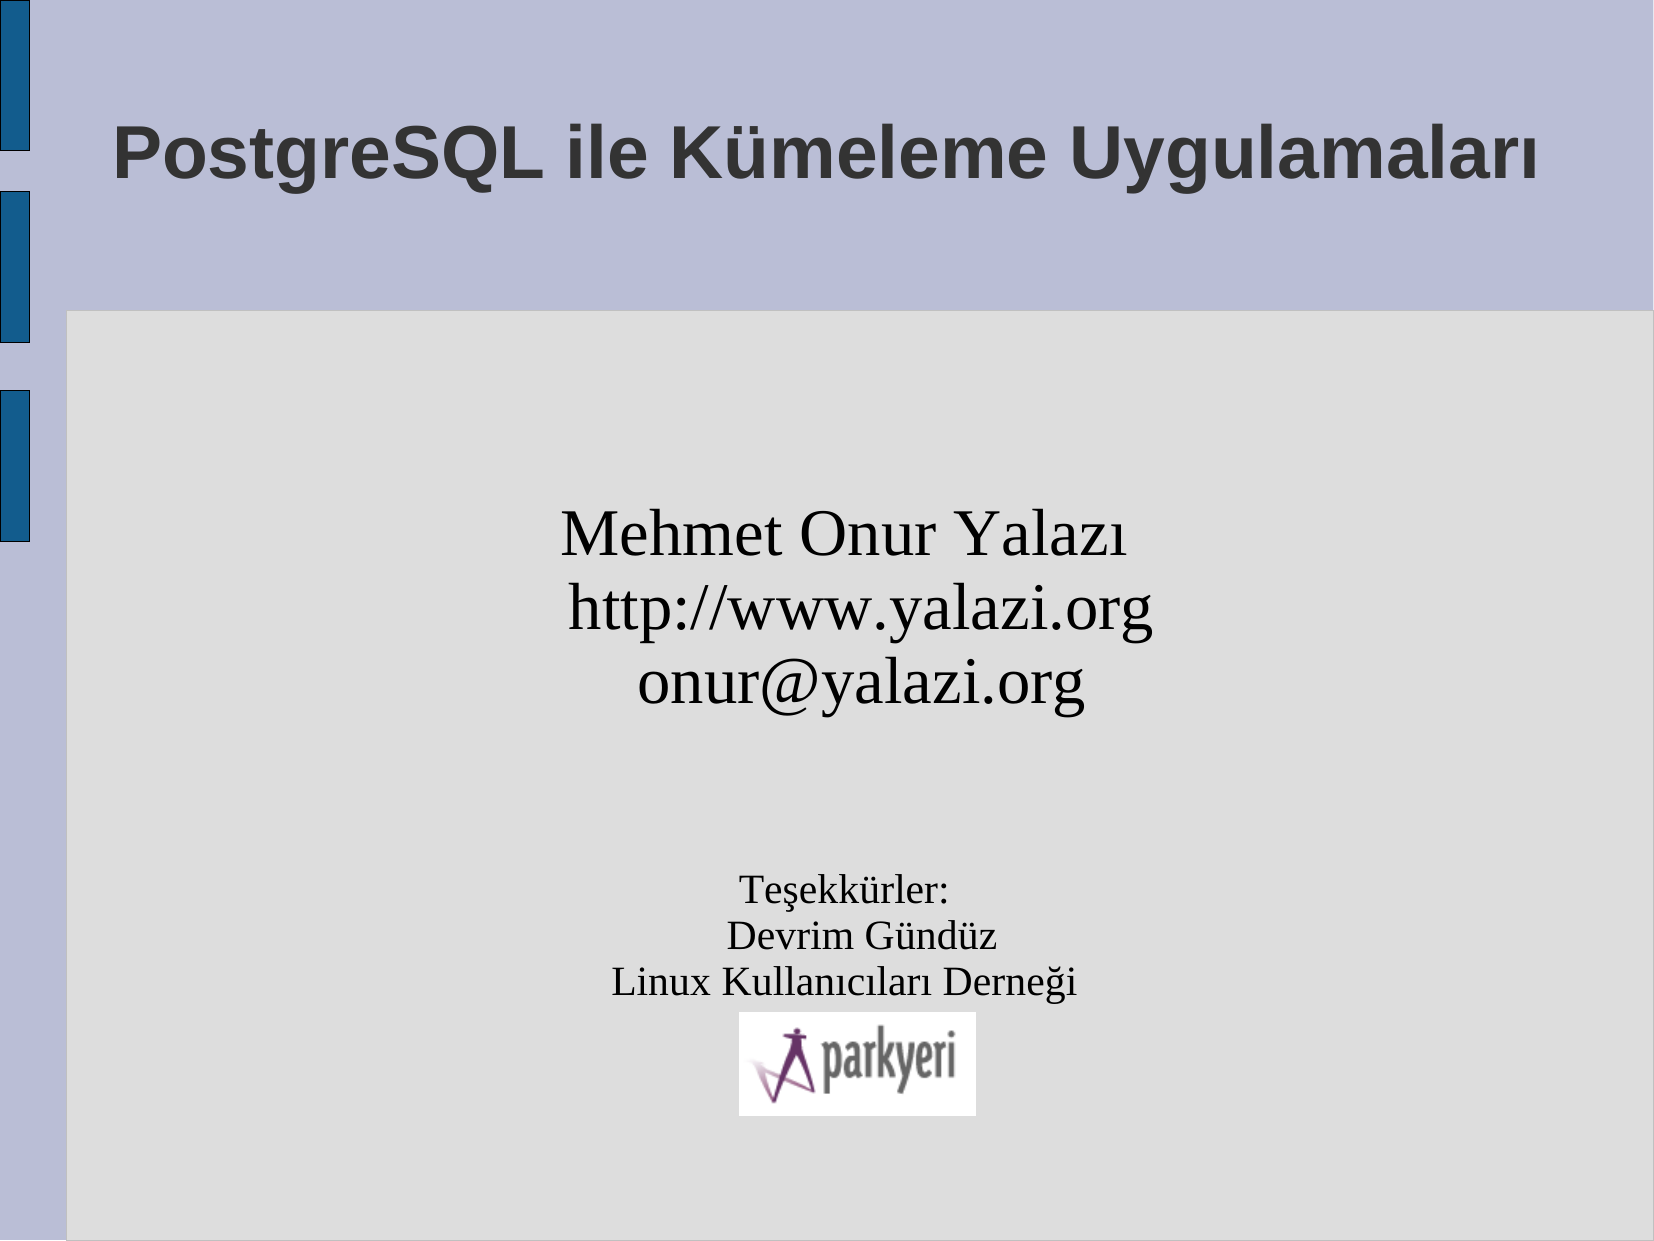

# PostgreSQL ile Kümeleme Uygulamaları
Mehmet Onur Yalazı
http://www.yalazi.org
onur@yalazi.org
Teşekkürler:
Devrim Gündüz
Linux Kullanıcıları Derneği